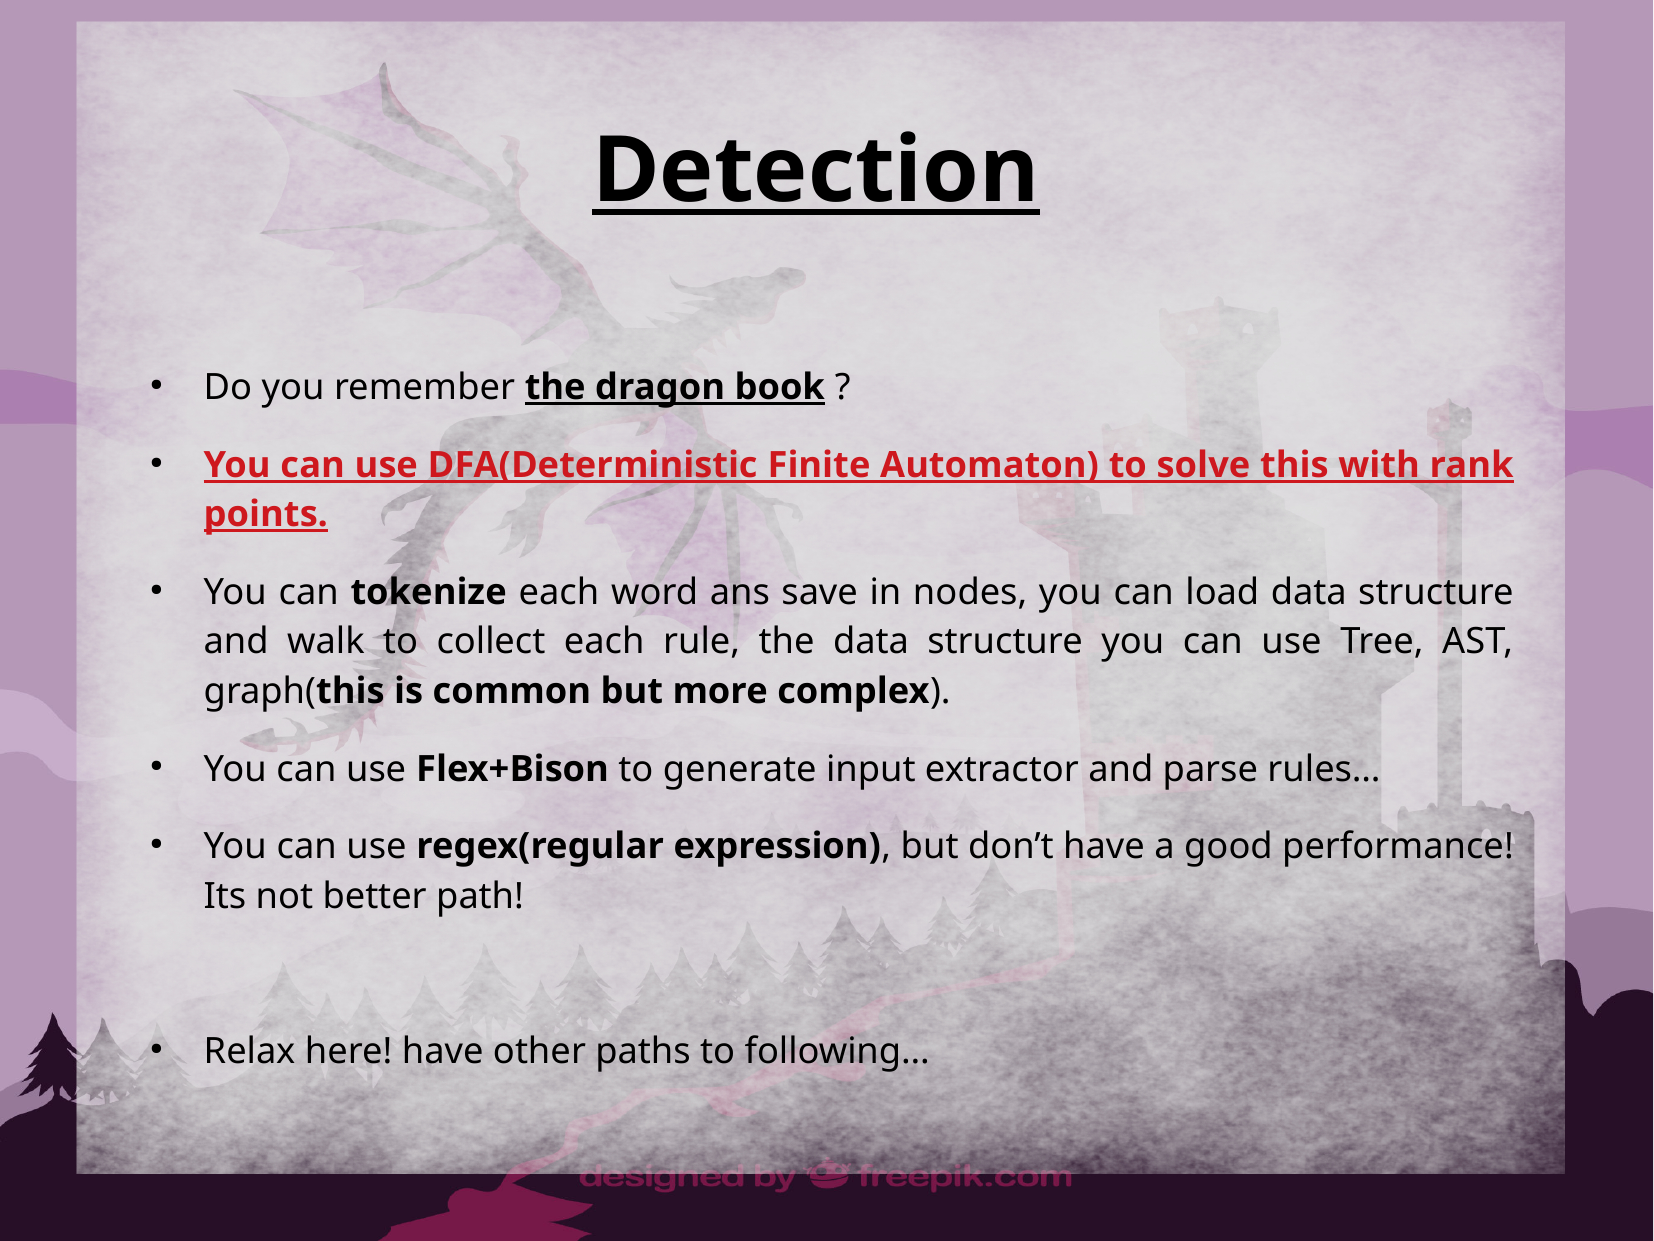

# Detection
Do you remember the dragon book ?
You can use DFA(Deterministic Finite Automaton) to solve this with rank points.
You can tokenize each word ans save in nodes, you can load data structure and walk to collect each rule, the data structure you can use Tree, AST, graph(this is common but more complex).
You can use Flex+Bison to generate input extractor and parse rules…
You can use regex(regular expression), but don’t have a good performance! Its not better path!
Relax here! have other paths to following…